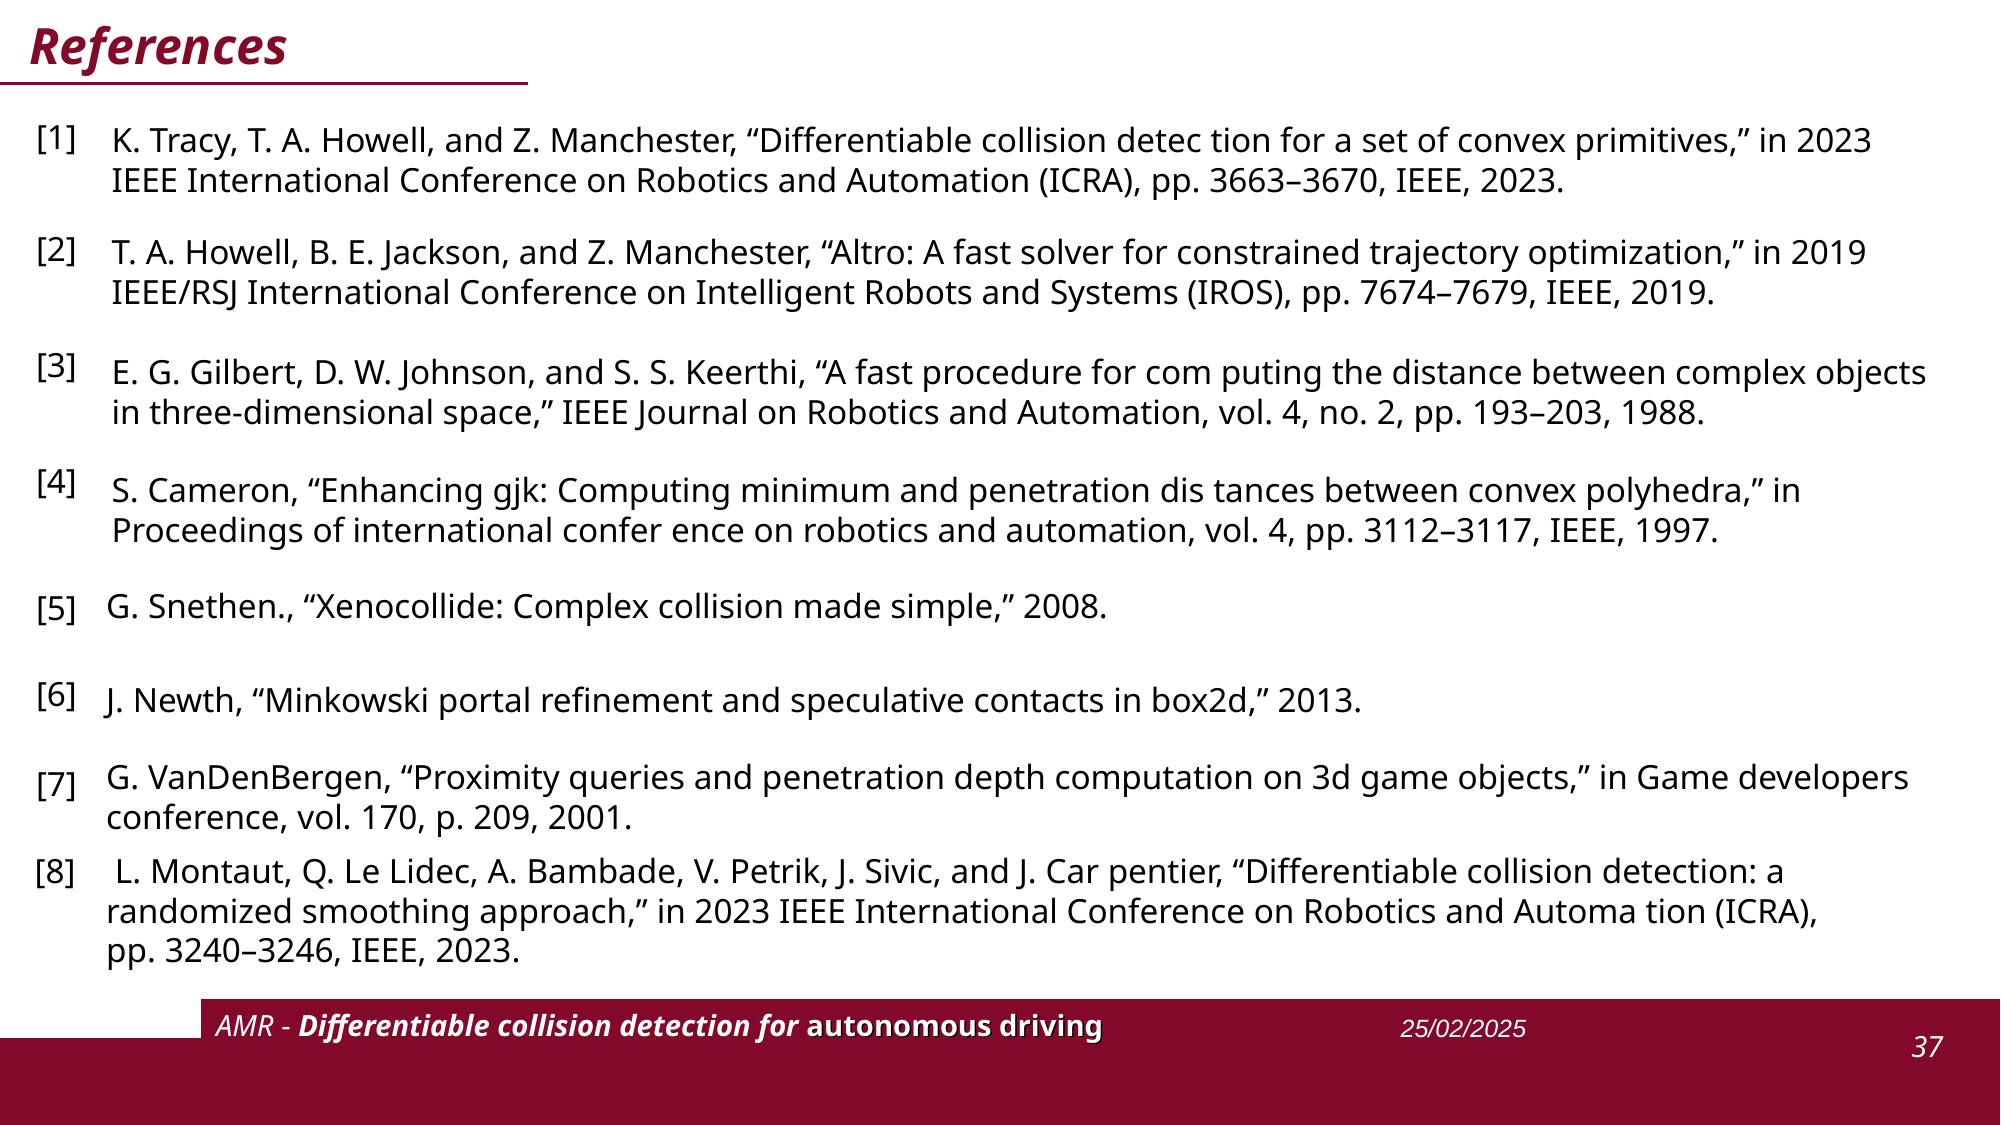

References
[1]
K. Tracy, T. A. Howell, and Z. Manchester, “Differentiable collision detec tion for a set of convex primitives,” in 2023 IEEE International Conference on Robotics and Automation (ICRA), pp. 3663–3670, IEEE, 2023.
[2]
T. A. Howell, B. E. Jackson, and Z. Manchester, “Altro: A fast solver for constrained trajectory optimization,” in 2019 IEEE/RSJ International Conference on Intelligent Robots and Systems (IROS), pp. 7674–7679, IEEE, 2019.
[3]
E. G. Gilbert, D. W. Johnson, and S. S. Keerthi, “A fast procedure for com puting the distance between complex objects in three-dimensional space,” IEEE Journal on Robotics and Automation, vol. 4, no. 2, pp. 193–203, 1988.
[4]
S. Cameron, “Enhancing gjk: Computing minimum and penetration dis tances between convex polyhedra,” in Proceedings of international confer ence on robotics and automation, vol. 4, pp. 3112–3117, IEEE, 1997.
G. Snethen., “Xenocollide: Complex collision made simple,” 2008.
[5]
[6]
J. Newth, “Minkowski portal refinement and speculative contacts in box2d,” 2013.
G. VanDenBergen, “Proximity queries and penetration depth computation on 3d game objects,” in Game developers conference, vol. 170, p. 209, 2001.
[7]
[8]
 L. Montaut, Q. Le Lidec, A. Bambade, V. Petrik, J. Sivic, and J. Car pentier, “Differentiable collision detection: a randomized smoothing approach,” in 2023 IEEE International Conference on Robotics and Automa tion (ICRA), pp. 3240–3246, IEEE, 2023.
AMR - Differentiable collision detection for autonomous driving
25/02/2025